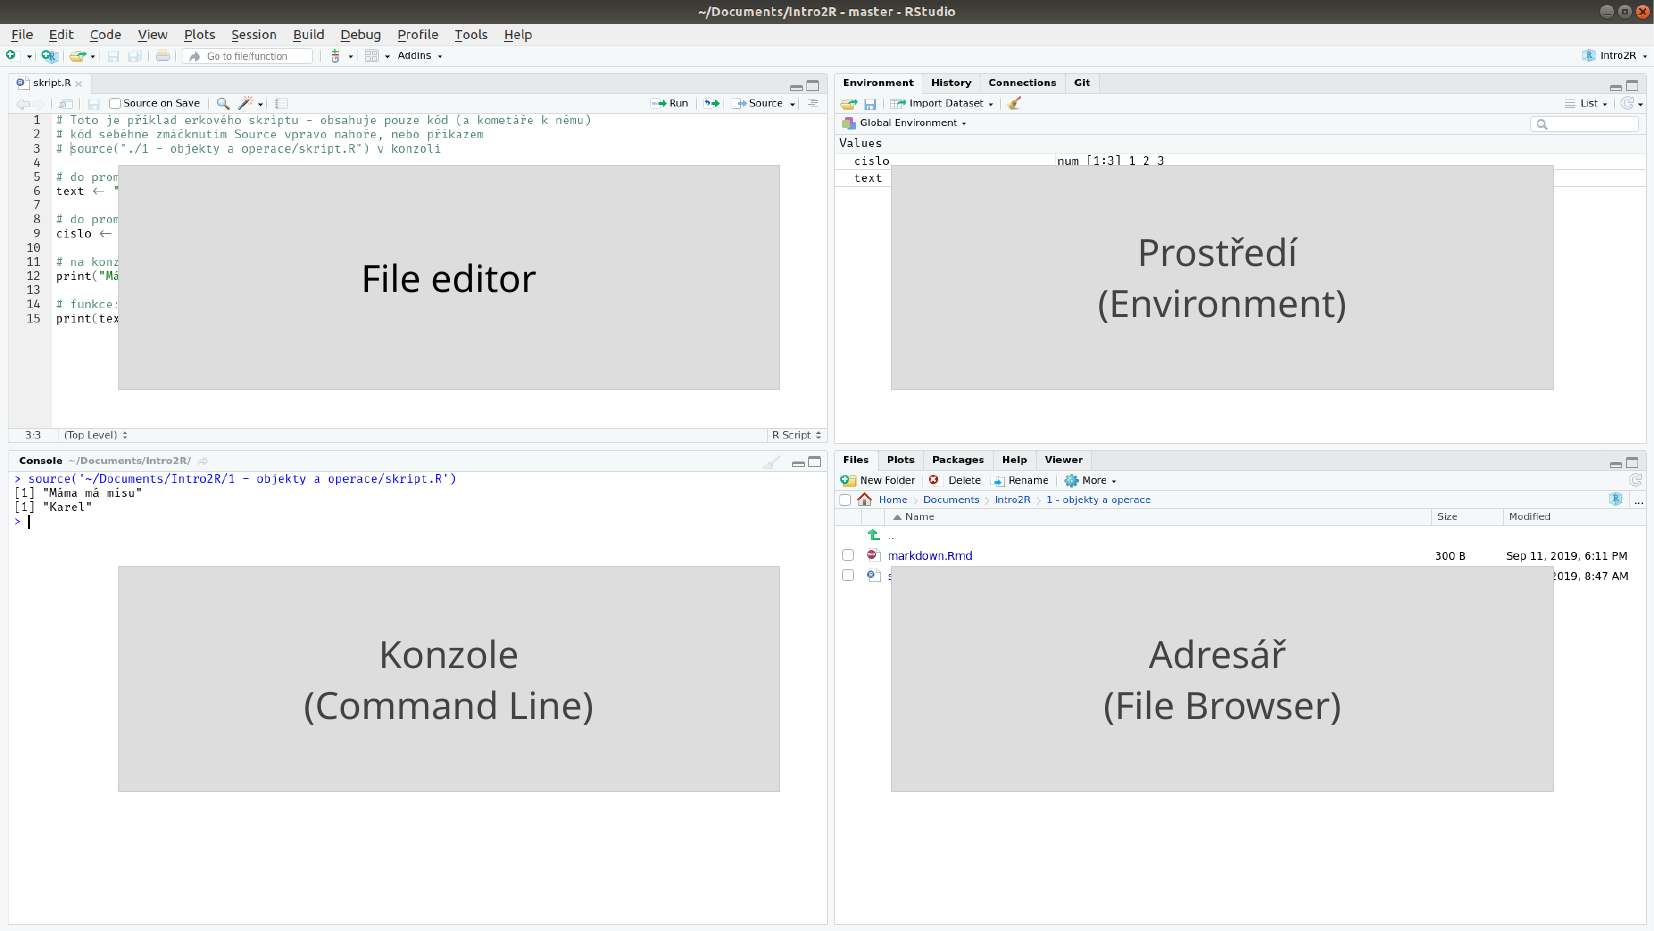

File editor
Prostředí
(Environment)
Konzole
(Command Line)
Adresář
(File Browser)